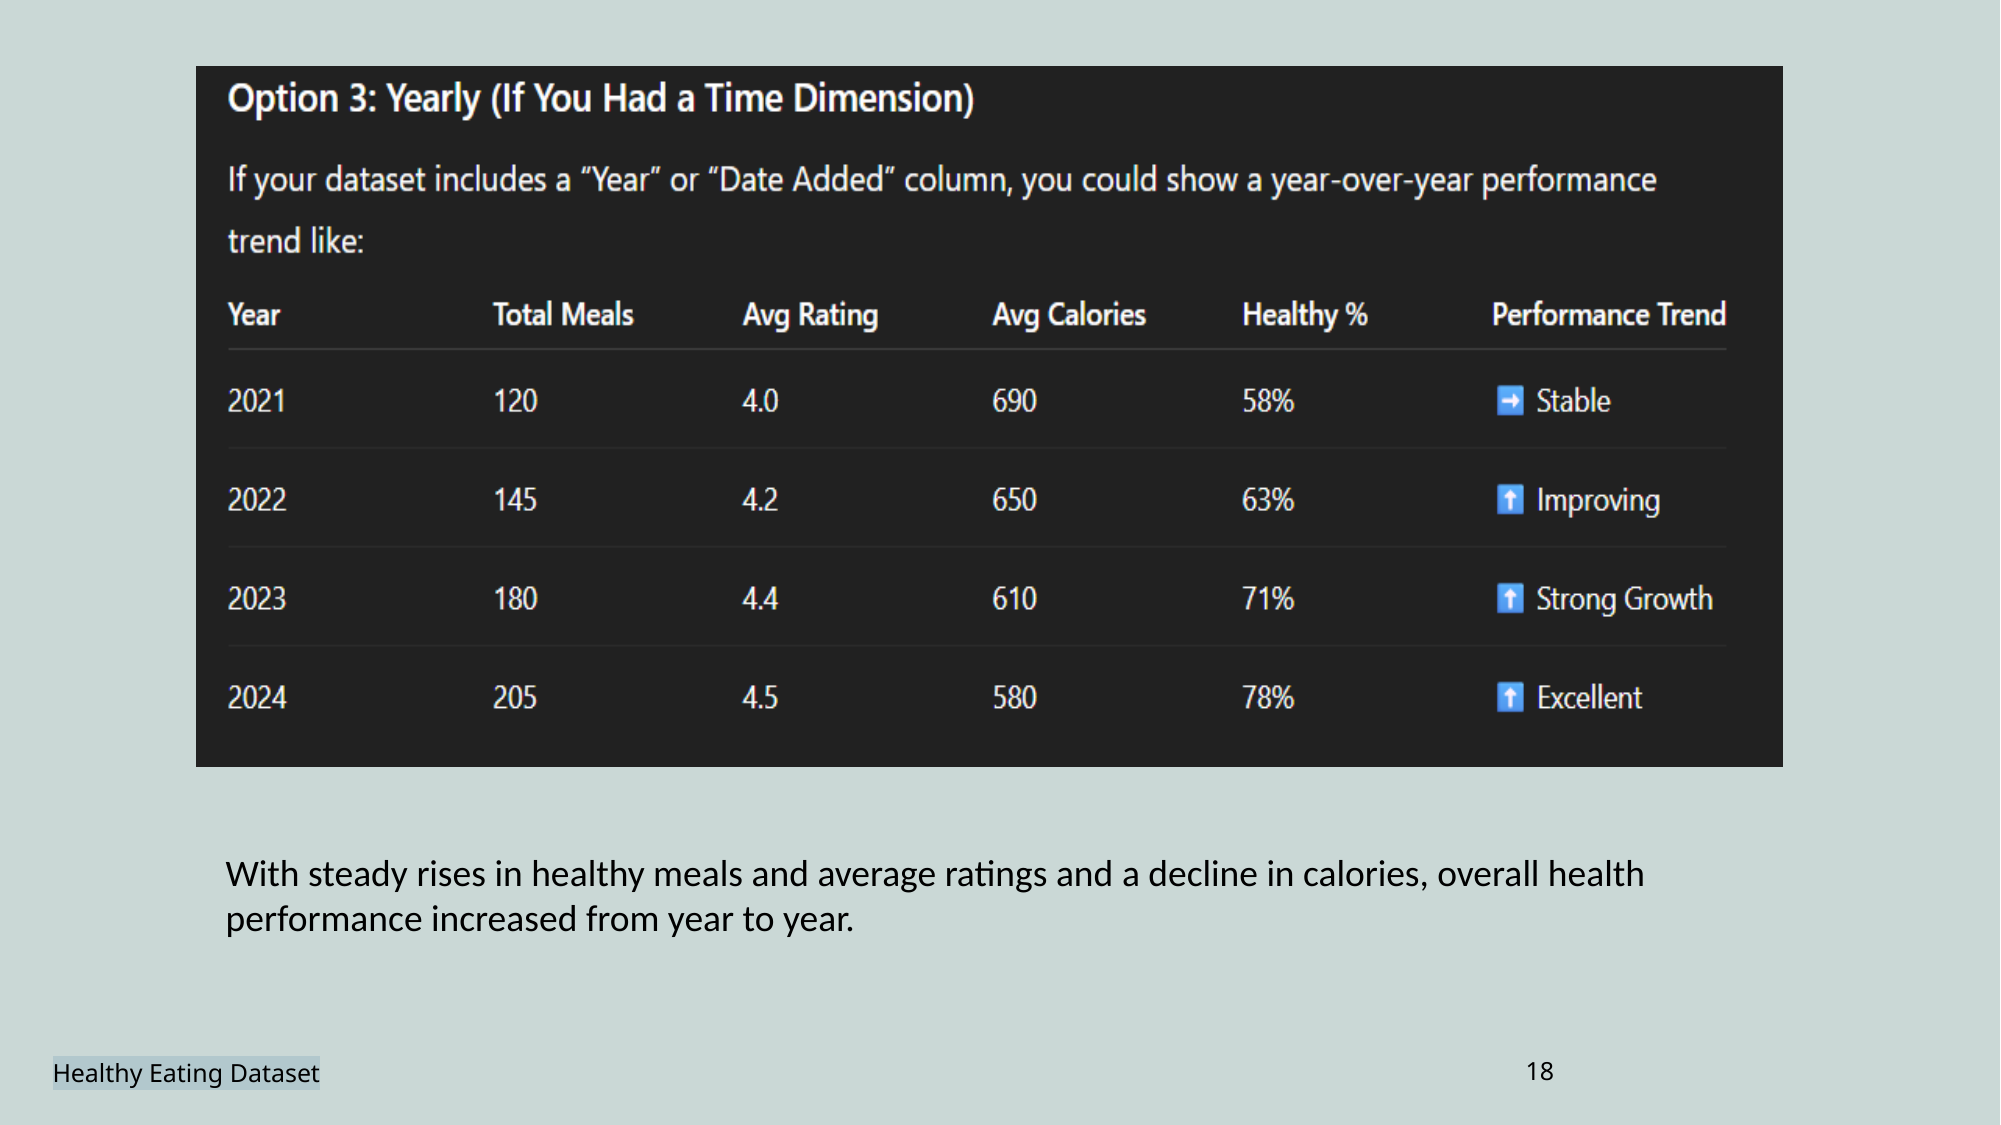

# With steady rises in healthy meals and average ratings and a decline in calories, overall health performance increased from year to year.
Healthy Eating Dataset